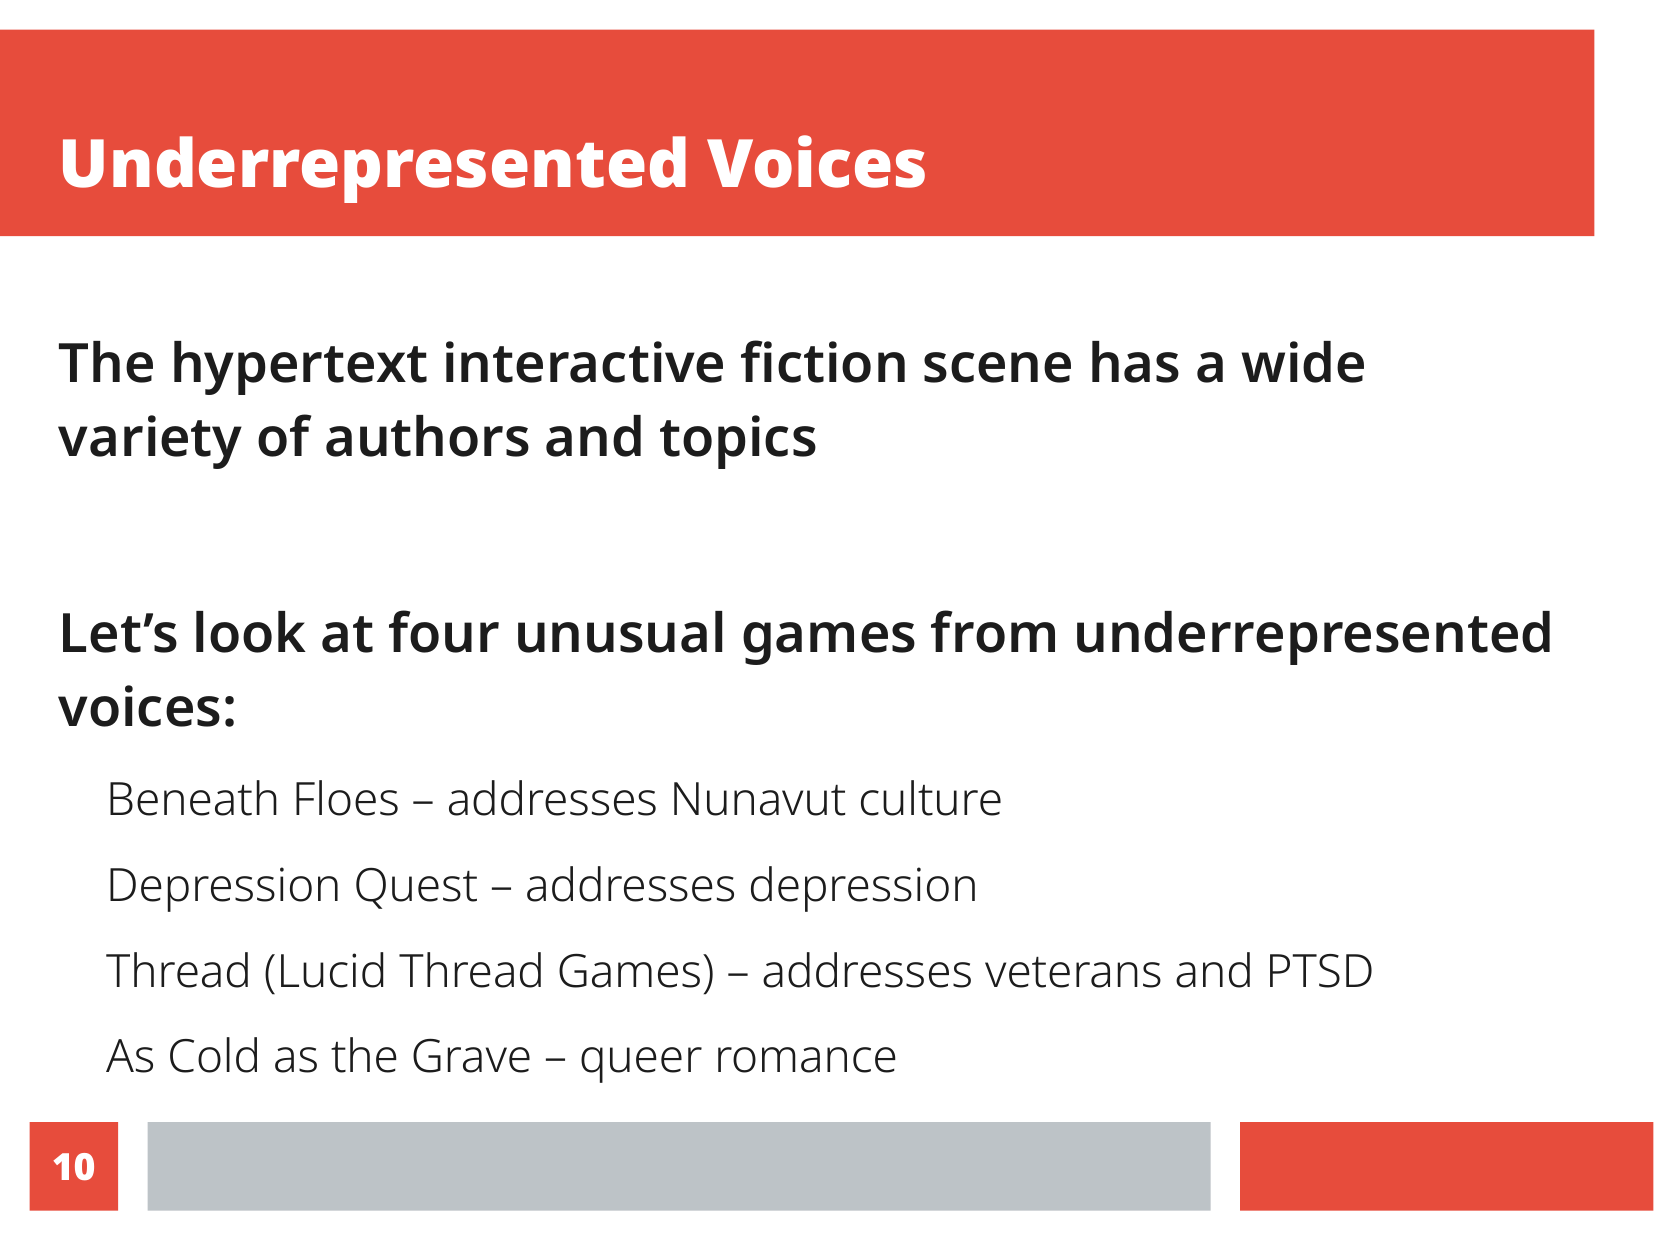

# Underrepresented Voices
The hypertext interactive fiction scene has a wide variety of authors and topics
Let’s look at four unusual games from underrepresented voices:
Beneath Floes – addresses Nunavut culture
Depression Quest – addresses depression
Thread (Lucid Thread Games) – addresses veterans and PTSD
As Cold as the Grave – queer romance
10